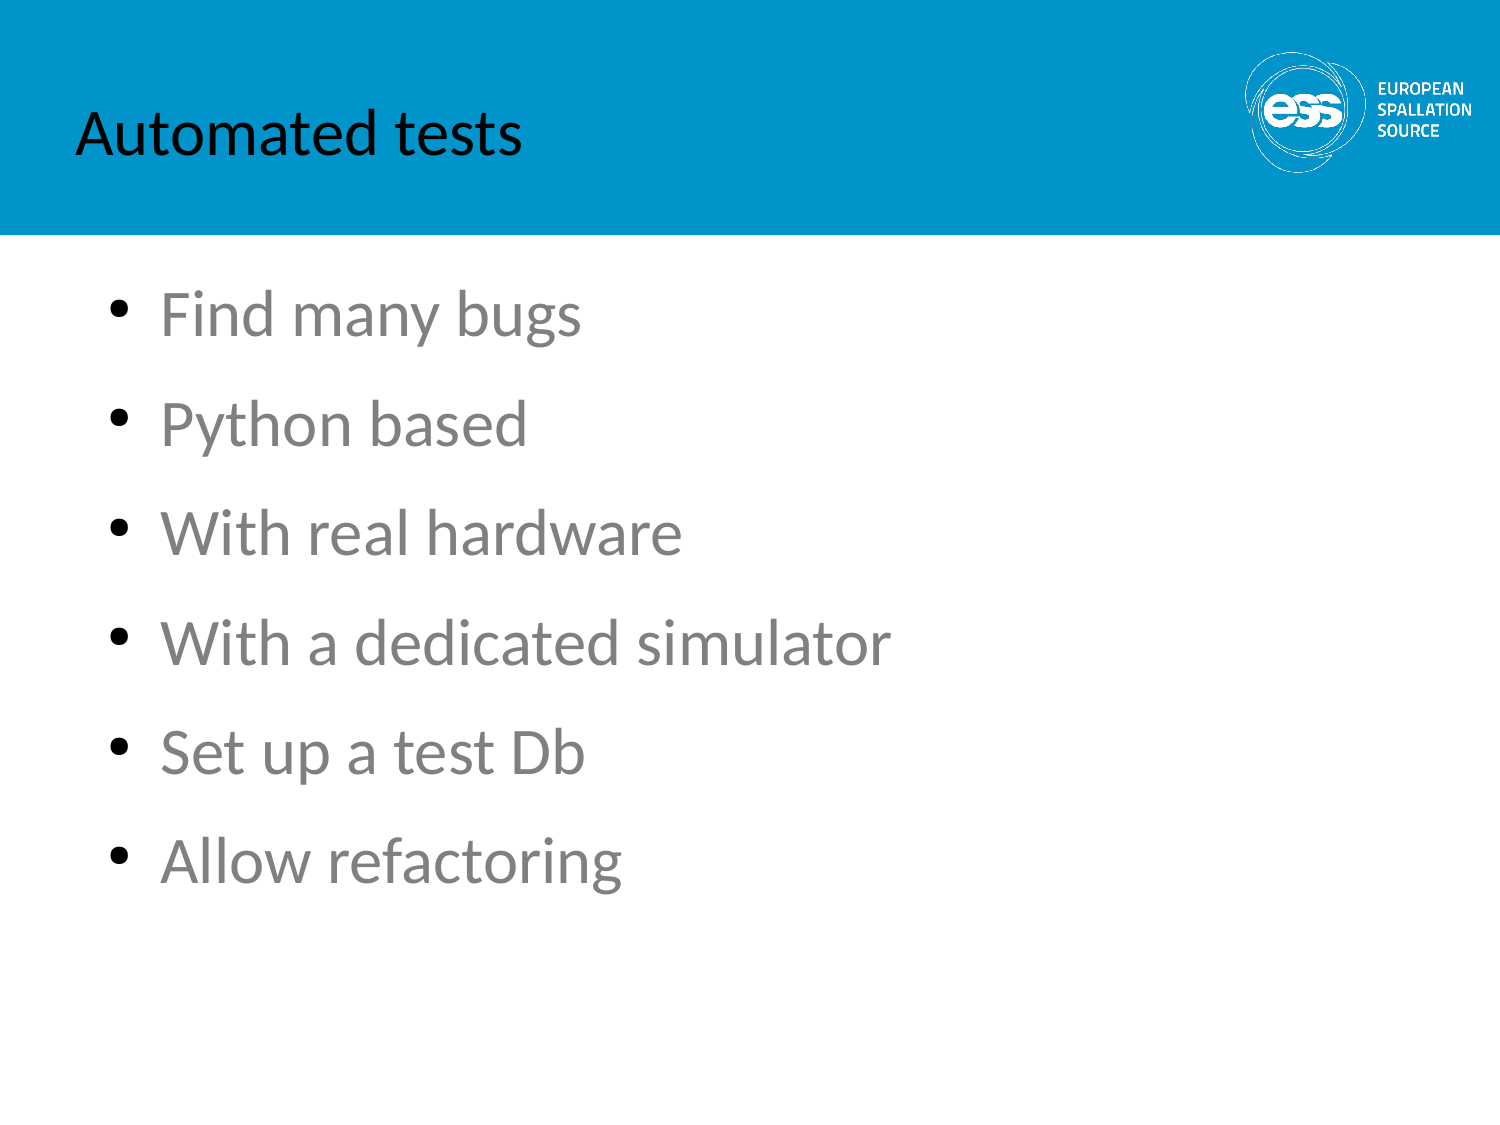

# Automated tests
Find many bugs
Python based
With real hardware
With a dedicated simulator
Set up a test Db
Allow refactoring